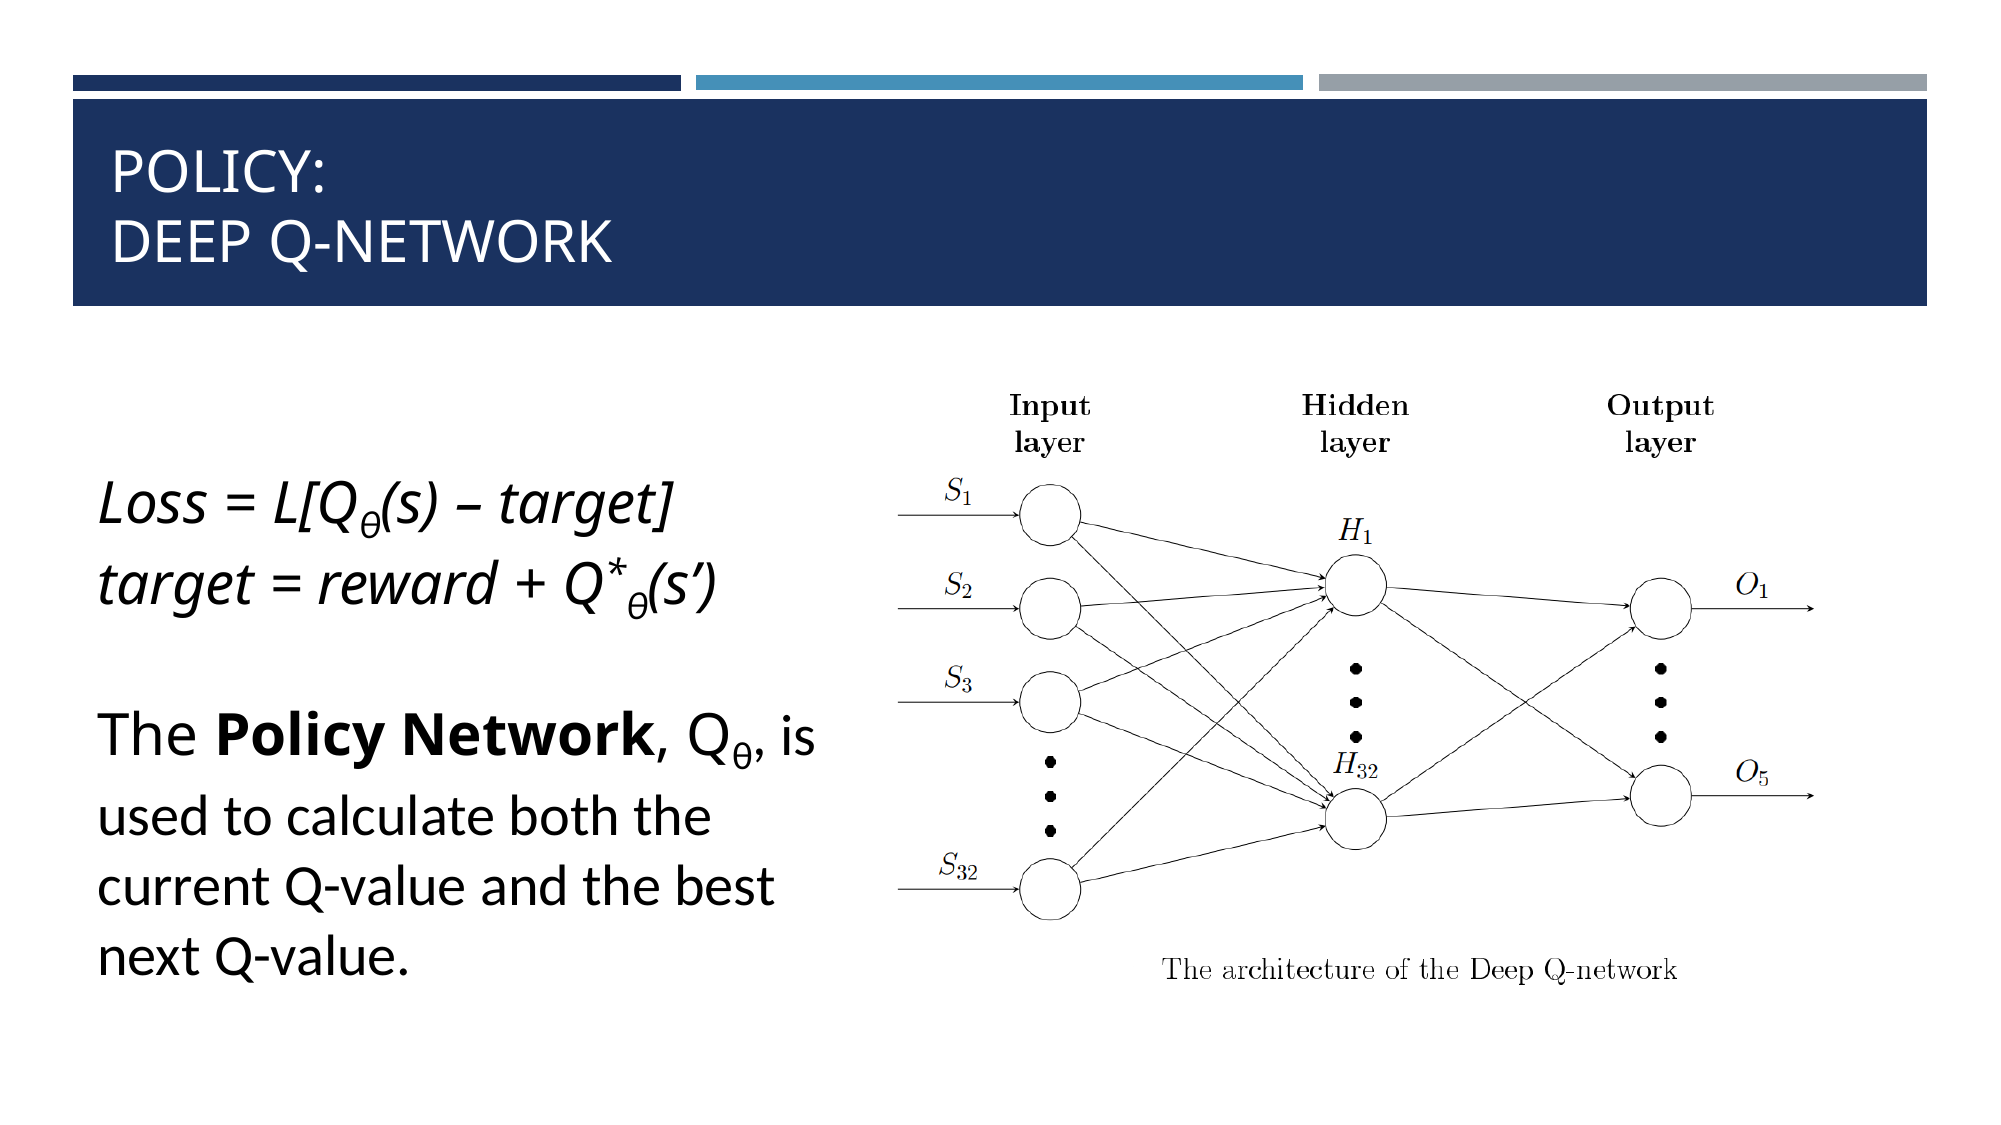

# Policy: Deep Q-Network
Loss = L[Qθ(s) – target]
target = reward + Q*θ(s’)
The Policy Network, Qθ, is used to calculate both the current Q-value and the best next Q-value.